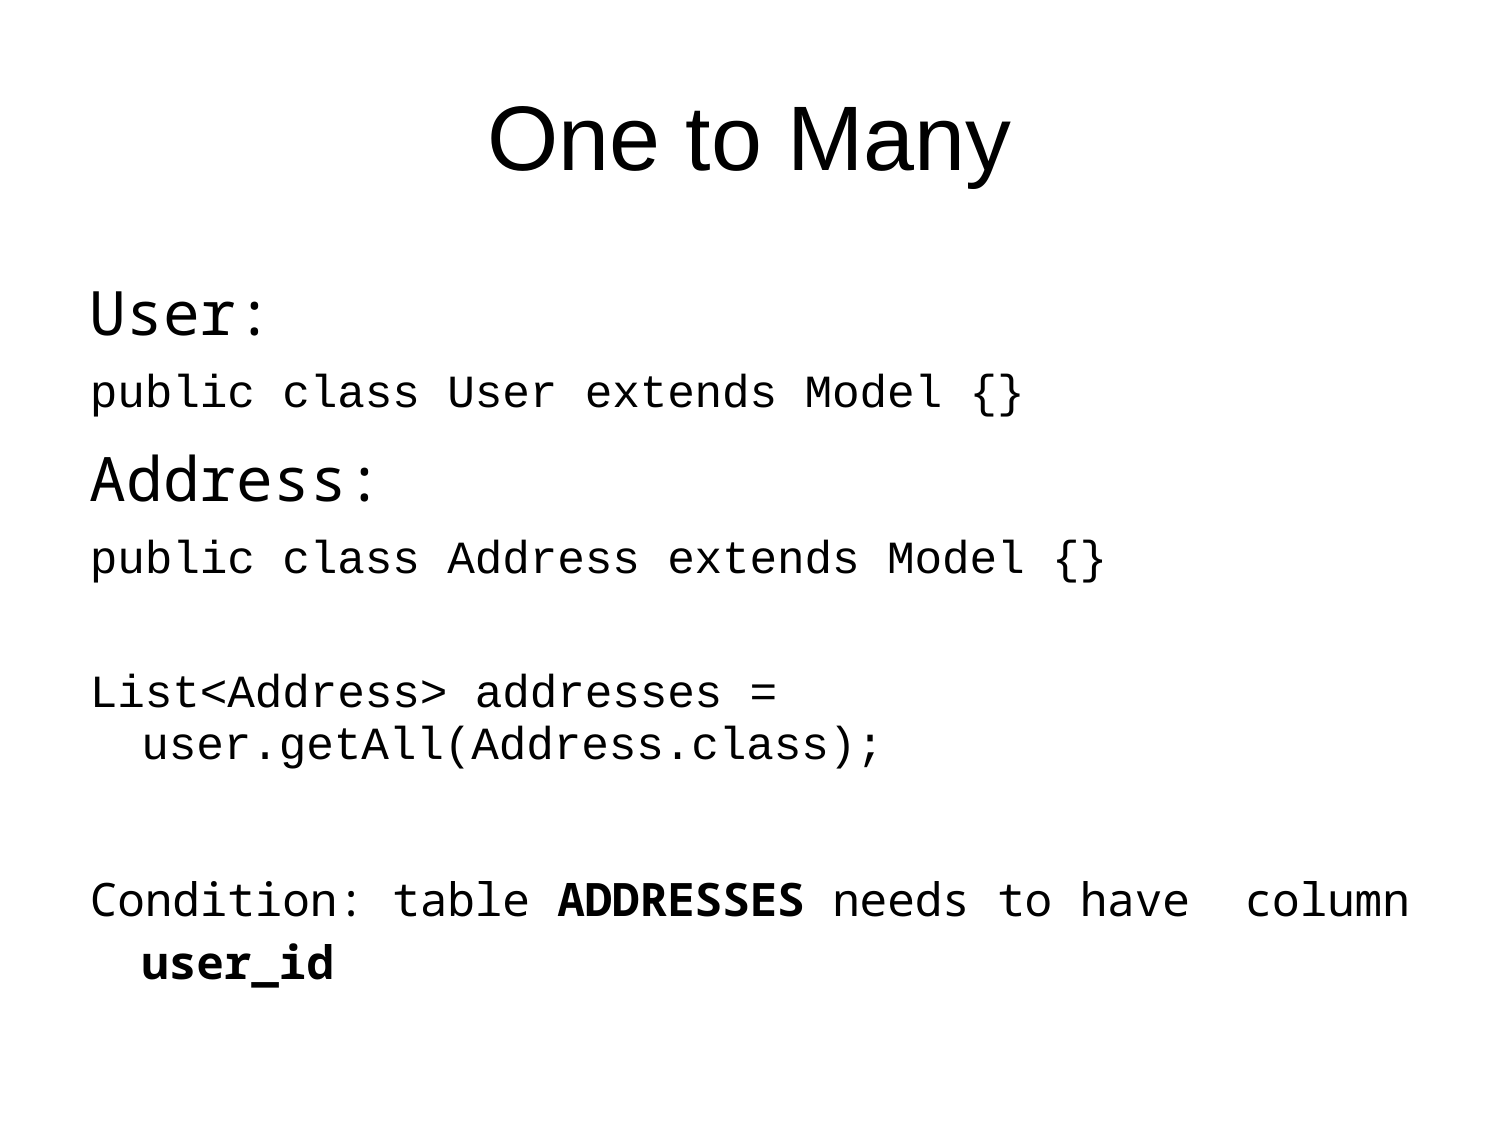

# One to Many
User:
public class User extends Model {}
Address:
public class Address extends Model {}
List<Address> addresses = user.getAll(Address.class);
Condition: table ADDRESSES needs to have column user_id